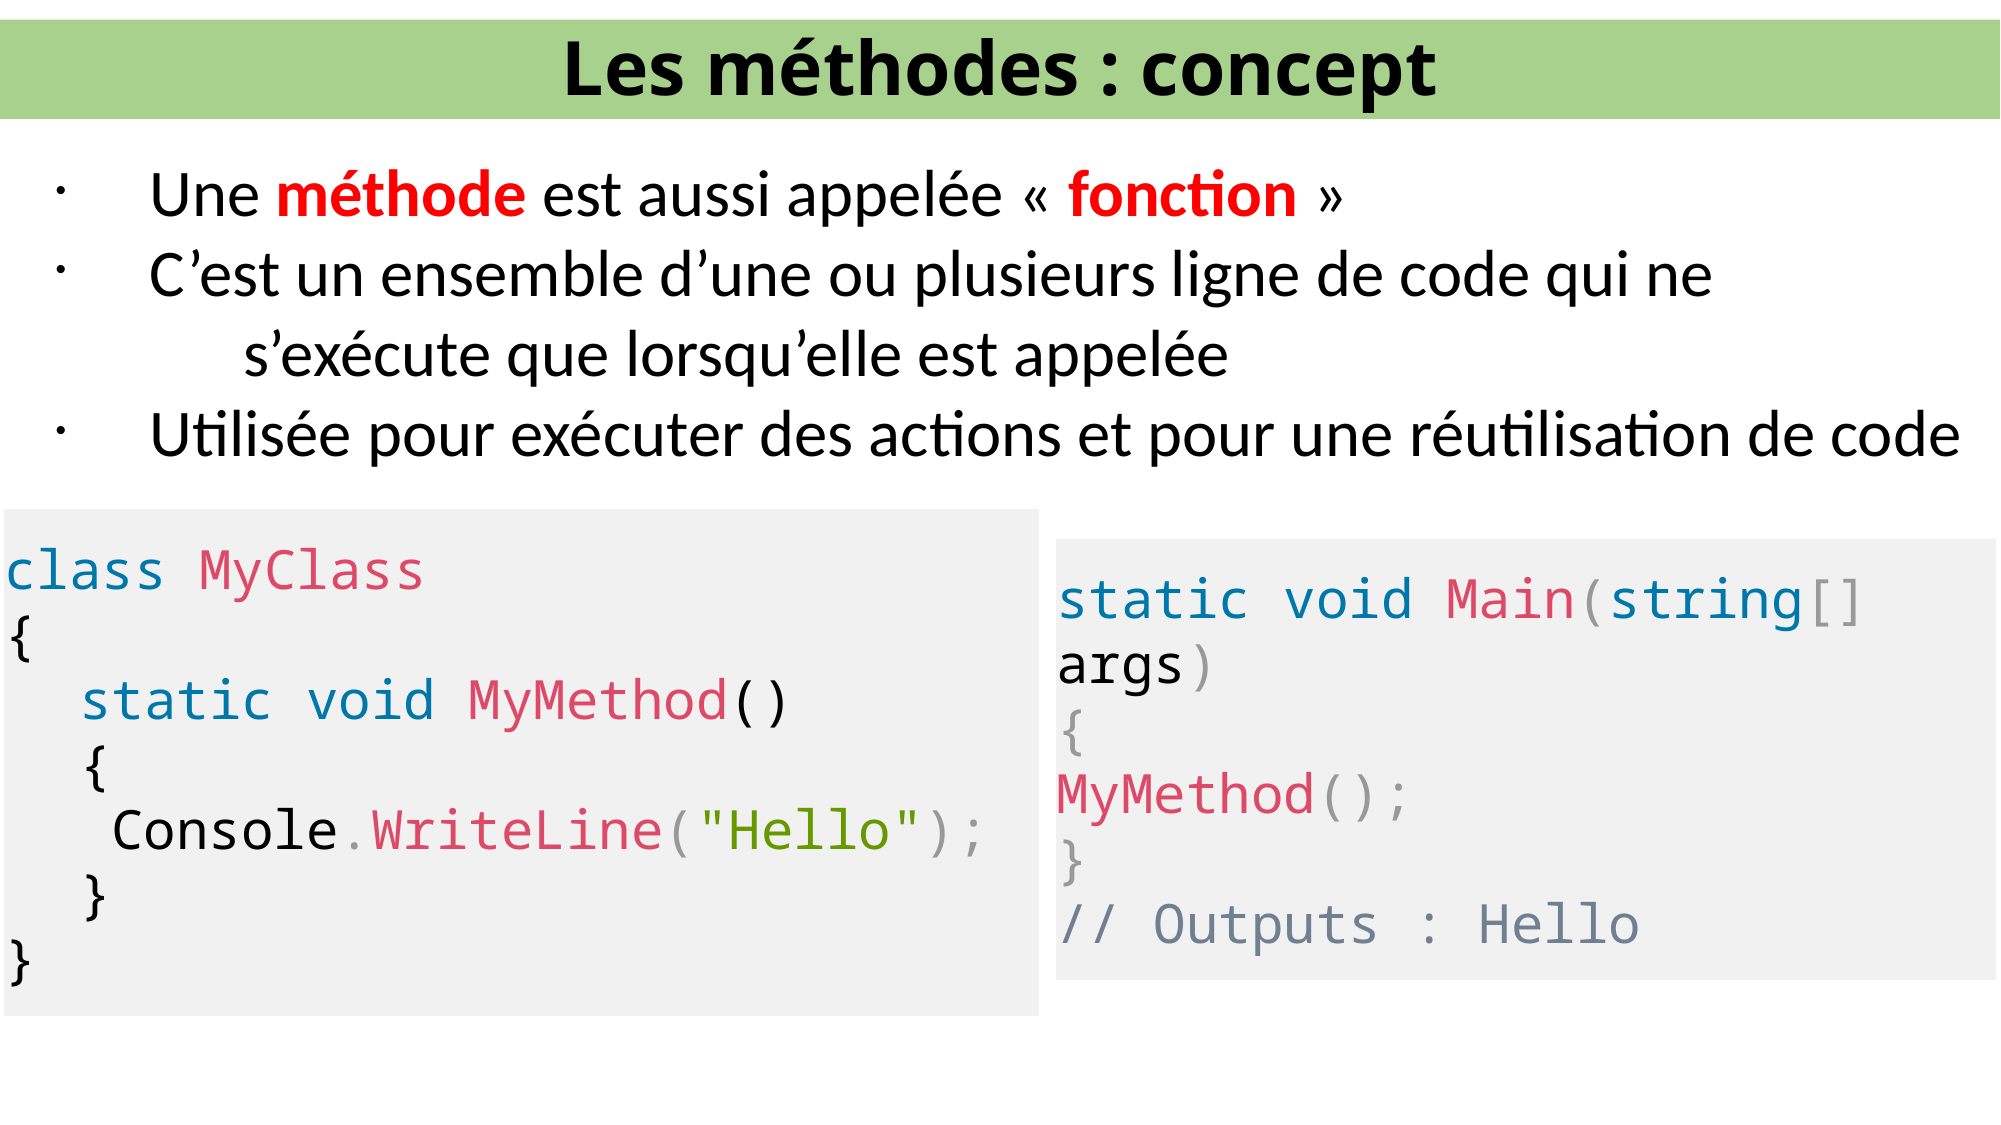

# Les méthodes : concept
Une méthode est aussi appelée « fonction »
C’est un ensemble d’une ou plusieurs ligne de code qui ne s’exécute que lorsqu’elle est appelée
Utilisée pour exécuter des actions et pour une réutilisation de code
class MyClass
{
	static void MyMethod()
	{
	 Console.WriteLine("Hello");
	}
}
static void Main(string[] args)
{
MyMethod();
}
// Outputs : Hello